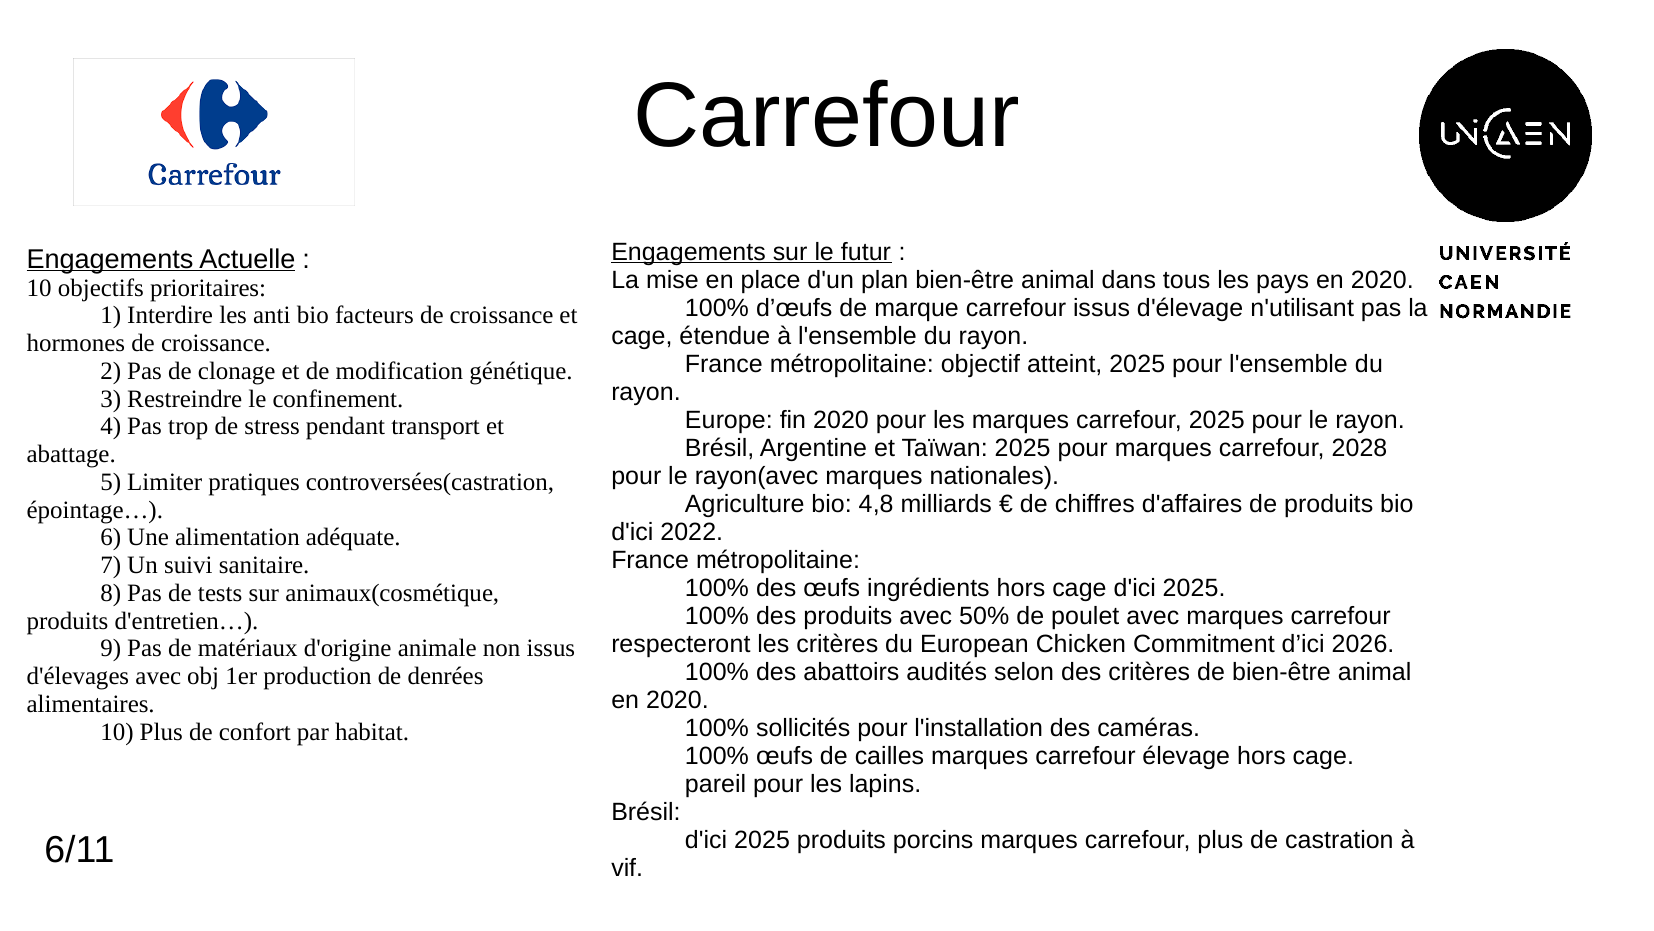

# Carrefour
Engagements sur le futur :
La mise en place d'un plan bien-être animal dans tous les pays en 2020.
	100% d’œufs de marque carrefour issus d'élevage n'utilisant pas la cage, étendue à l'ensemble du rayon.
	France métropolitaine: objectif atteint, 2025 pour l'ensemble du rayon.
	Europe: fin 2020 pour les marques carrefour, 2025 pour le rayon.
	Brésil, Argentine et Taïwan: 2025 pour marques carrefour, 2028 pour le rayon(avec marques nationales).
	Agriculture bio: 4,8 milliards € de chiffres d'affaires de produits bio d'ici 2022.
France métropolitaine:
	100% des œufs ingrédients hors cage d'ici 2025.
	100% des produits avec 50% de poulet avec marques carrefour respecteront les critères du European Chicken Commitment d’ici 2026.
	100% des abattoirs audités selon des critères de bien-être animal en 2020.
	100% sollicités pour l'installation des caméras.
	100% œufs de cailles marques carrefour élevage hors cage.
	pareil pour les lapins.
Brésil:
	d'ici 2025 produits porcins marques carrefour, plus de castration à vif.
Engagements Actuelle :
10 objectifs prioritaires:
	1) Interdire les anti bio facteurs de croissance et hormones de croissance.
	2) Pas de clonage et de modification génétique.
	3) Restreindre le confinement.
	4) Pas trop de stress pendant transport et abattage.
	5) Limiter pratiques controversées(castration, épointage…).
	6) Une alimentation adéquate.
	7) Un suivi sanitaire.
	8) Pas de tests sur animaux(cosmétique, produits d'entretien…).
	9) Pas de matériaux d'origine animale non issus d'élevages avec obj 1er production de denrées alimentaires.
	10) Plus de confort par habitat.